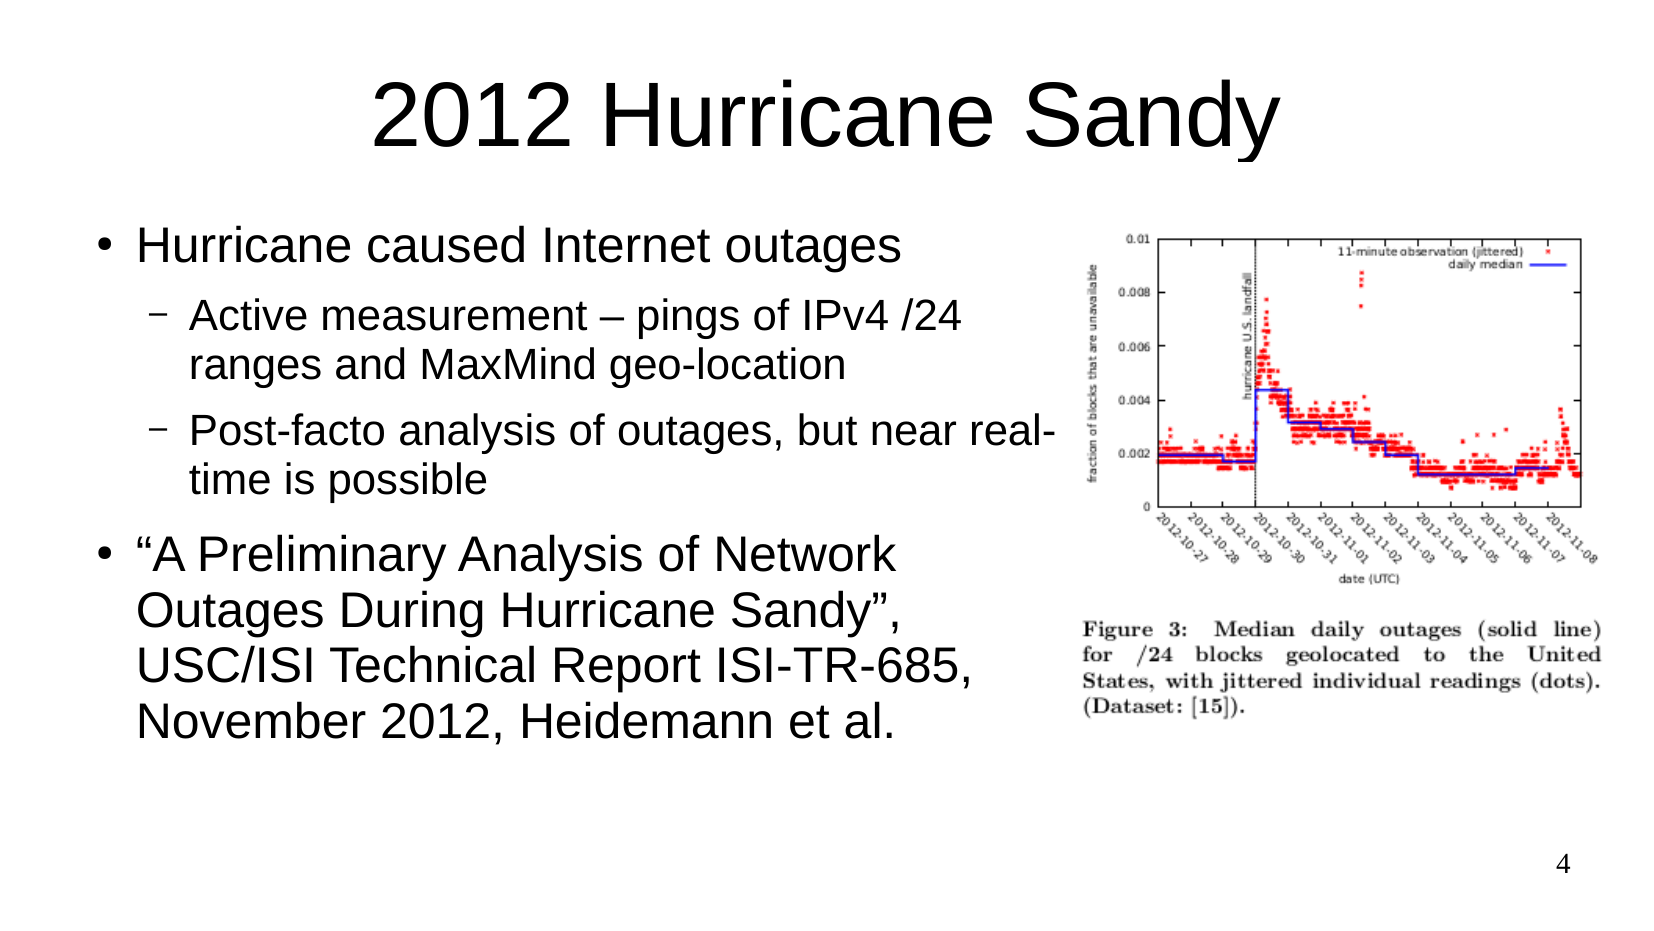

# 2012 Hurricane Sandy
Hurricane caused Internet outages
Active measurement – pings of IPv4 /24 ranges and MaxMind geo-location
Post-facto analysis of outages, but near real-time is possible
“A Preliminary Analysis of Network Outages During Hurricane Sandy”, USC/ISI Technical Report ISI-TR-685, November 2012, Heidemann et al.
4